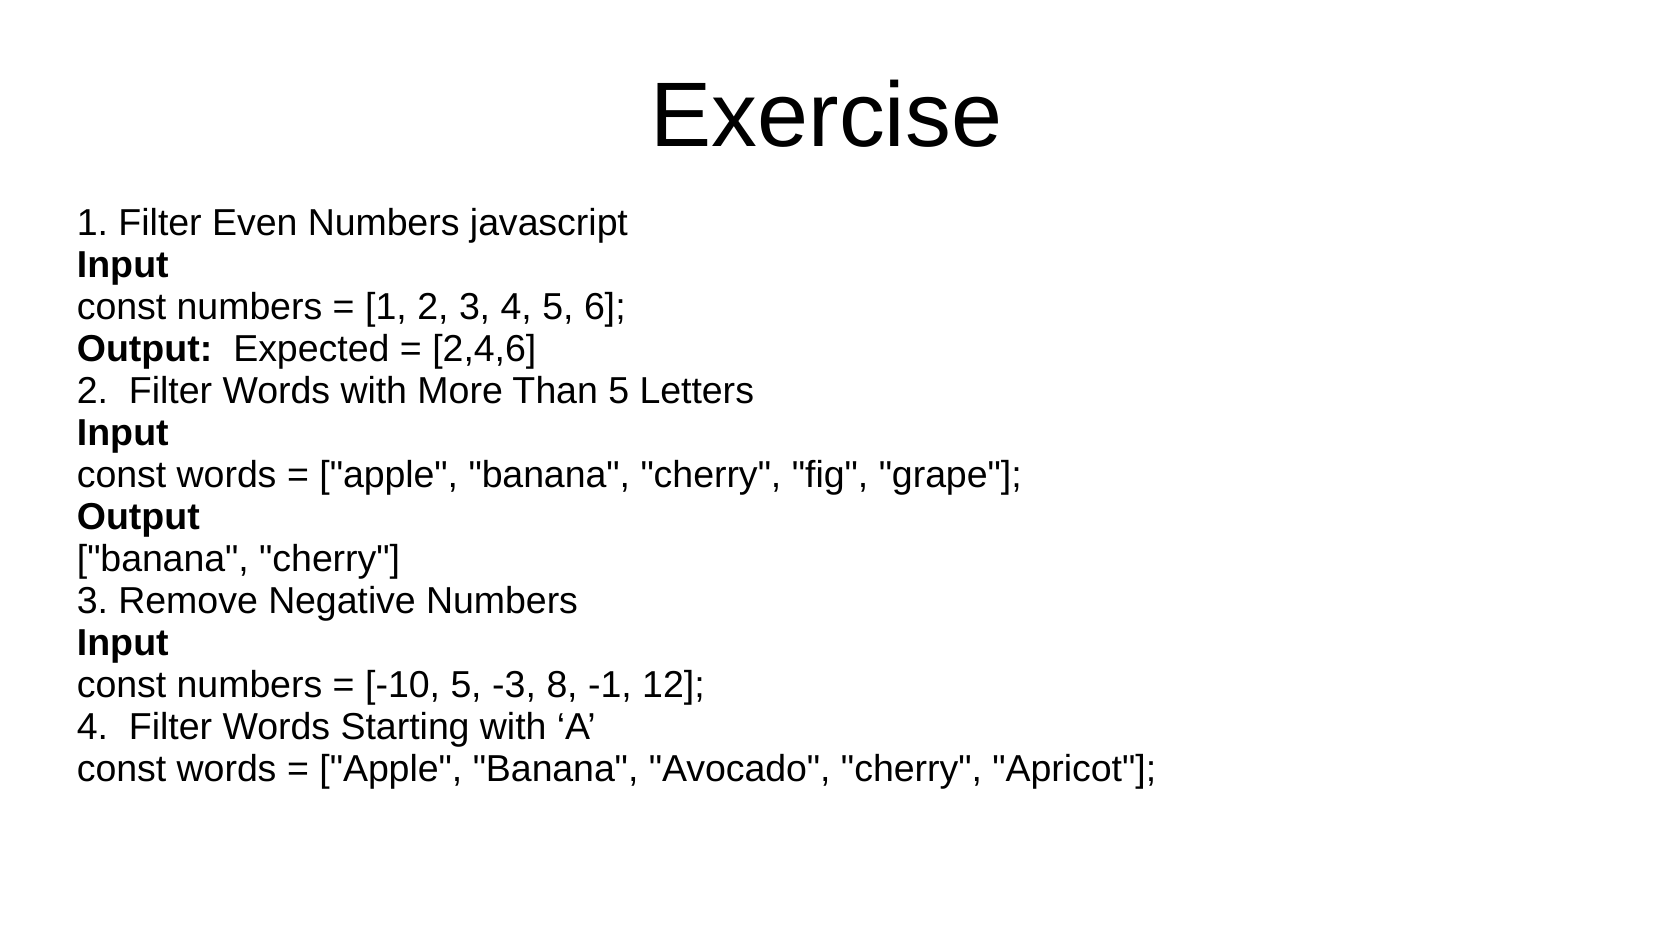

# Exercise
1. Filter Even Numbers javascript
Input
const numbers = [1, 2, 3, 4, 5, 6];
Output: Expected = [2,4,6]
2. Filter Words with More Than 5 Letters
Input
const words = ["apple", "banana", "cherry", "fig", "grape"];
Output
["banana", "cherry"]
3. Remove Negative Numbers
Input
const numbers = [-10, 5, -3, 8, -1, 12];
4. Filter Words Starting with ‘A’
const words = ["Apple", "Banana", "Avocado", "cherry", "Apricot"];